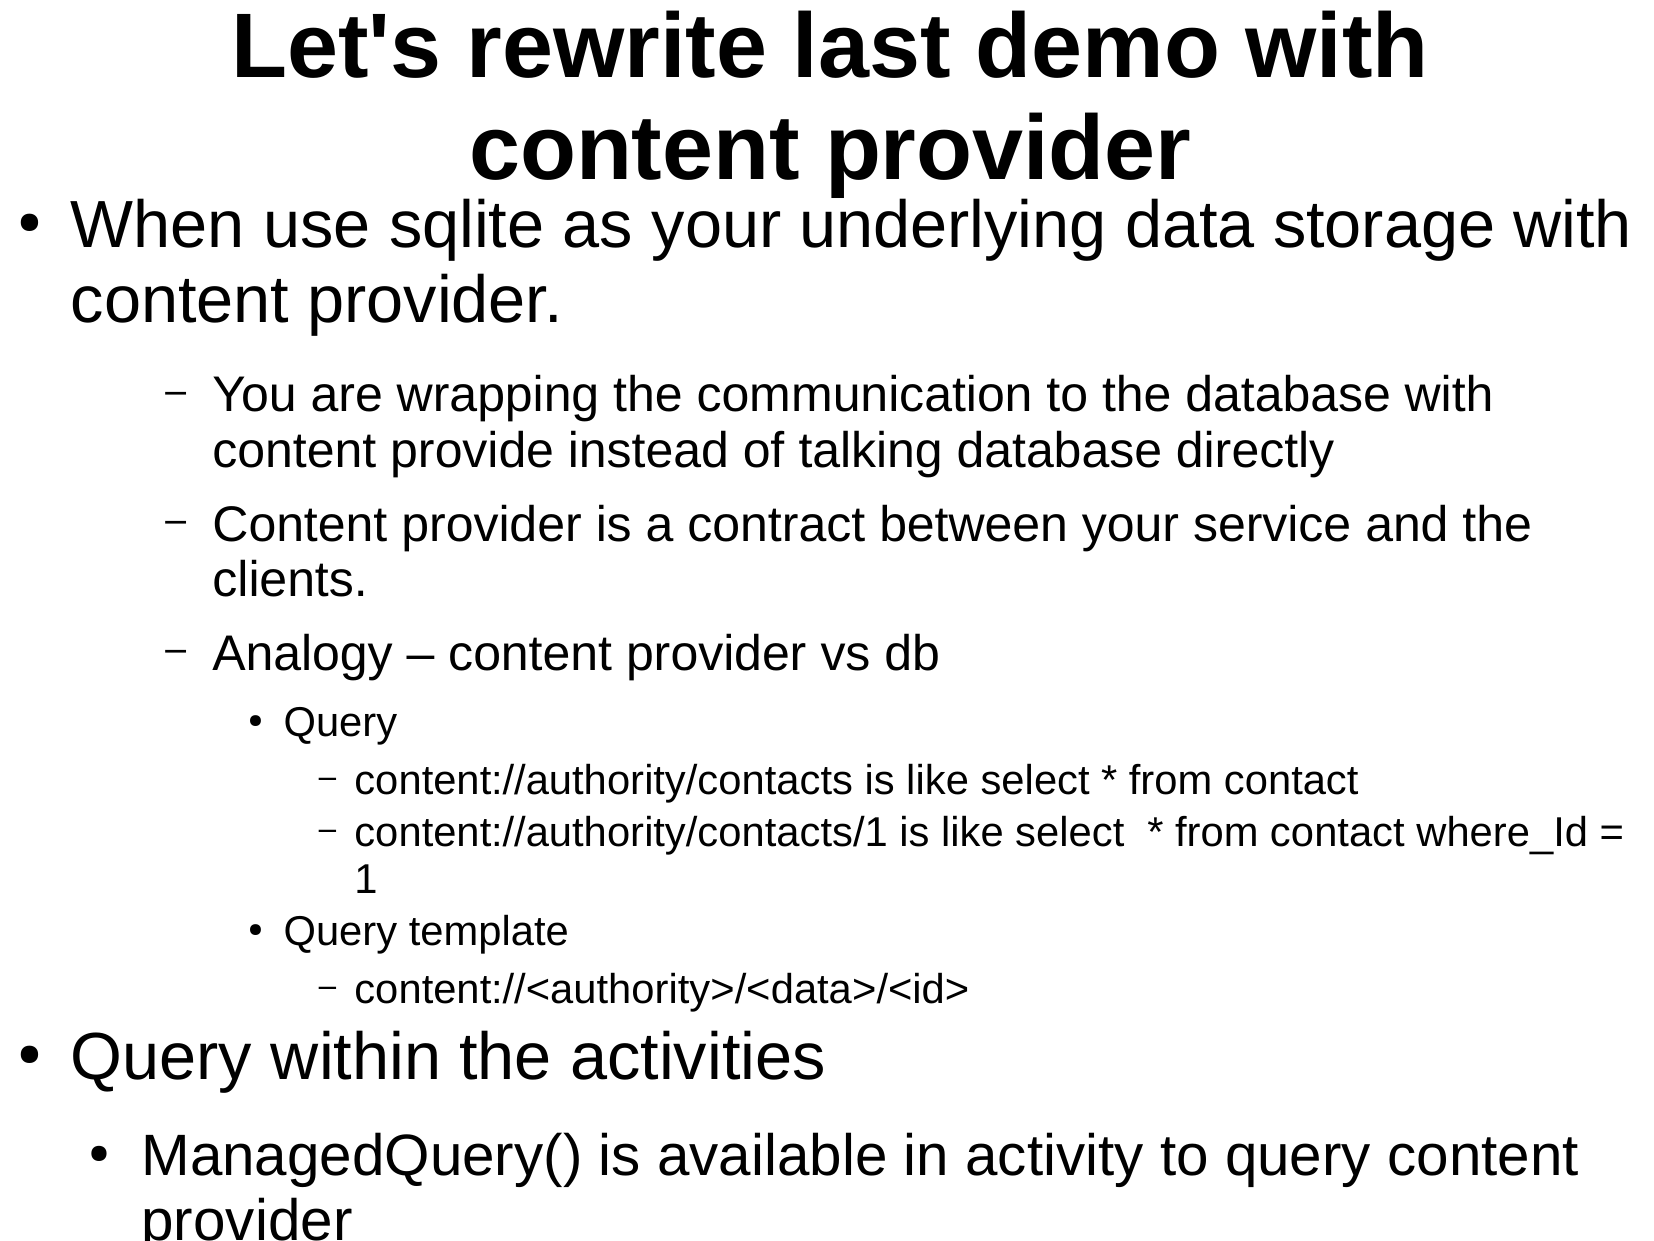

# Let's rewrite last demo with content provider
When use sqlite as your underlying data storage with content provider.
You are wrapping the communication to the database with content provide instead of talking database directly
Content provider is a contract between your service and the clients.
Analogy – content provider vs db
Query
content://authority/contacts is like select * from contact
content://authority/contacts/1 is like select * from contact where_Id = 1
Query template
content://<authority>/<data>/<id>
Query within the activities
ManagedQuery() is available in activity to query content provider